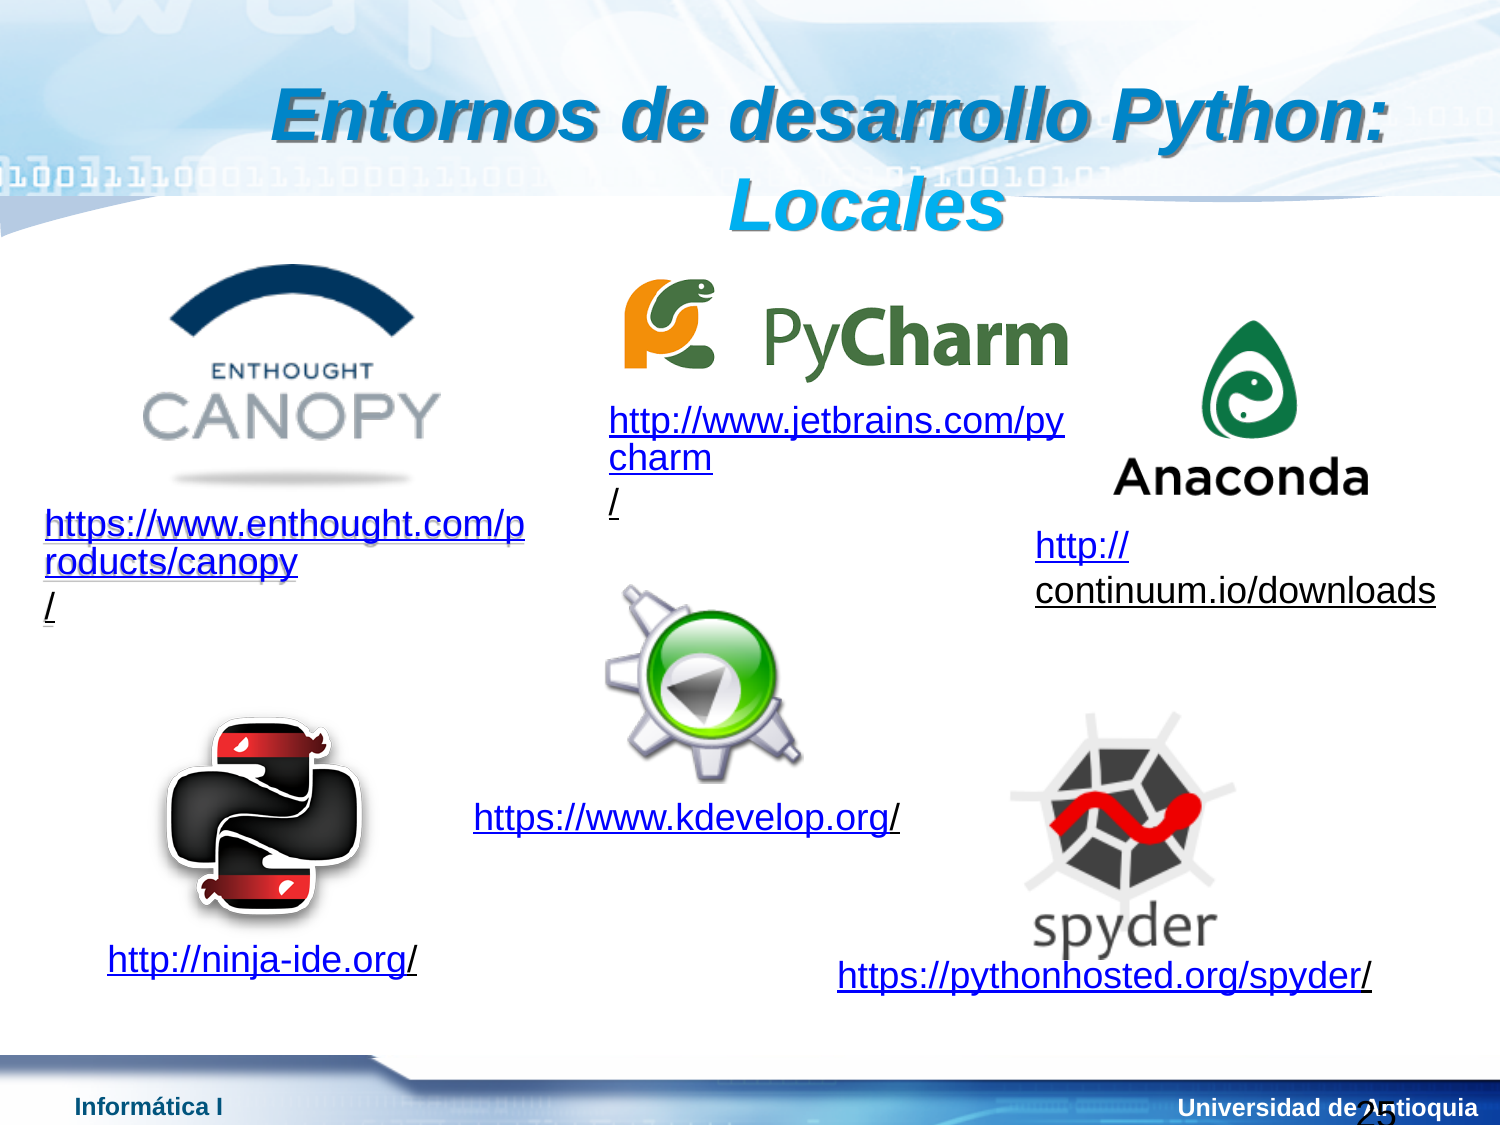

# Entornos de desarrollo Python: Locales
https://www.enthought.com/products/canopy/
http://www.jetbrains.com/pycharm/
http://continuum.io/downloads
https://www.kdevelop.org/
http://ninja-ide.org/
https://pythonhosted.org/spyder/